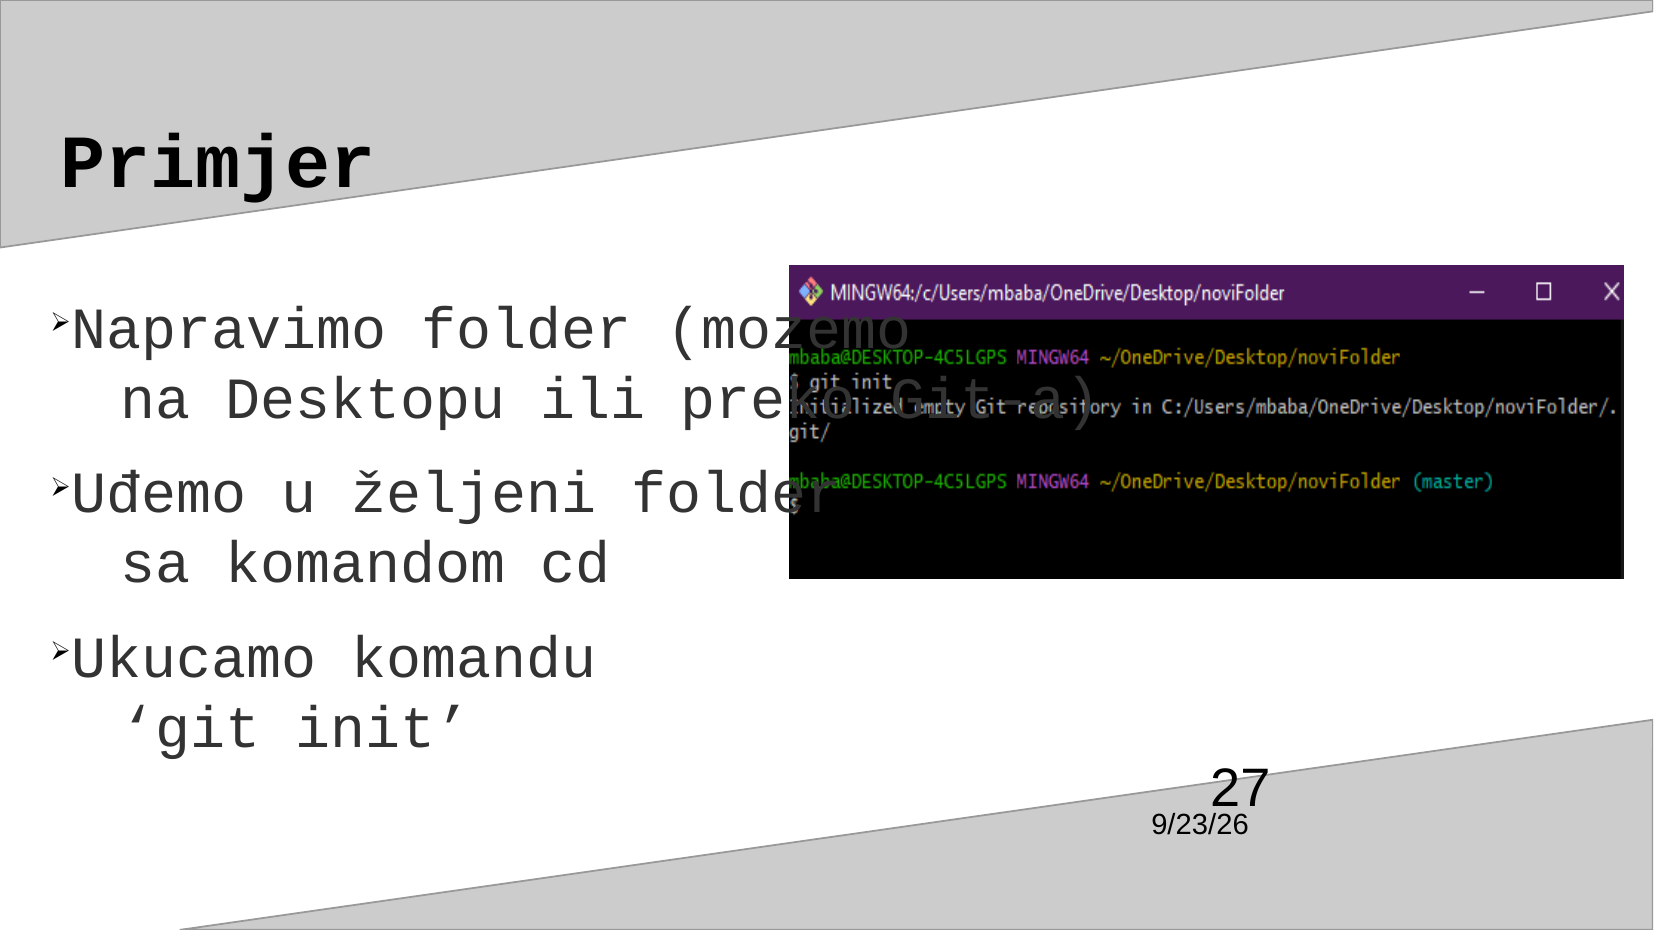

Primjer
Napravimo folder (mozemo
 na Desktopu ili preko Git-a)
Uđemo u željeni folder
 sa komandom cd
Ukucamo komandu
 ‘git init’
25